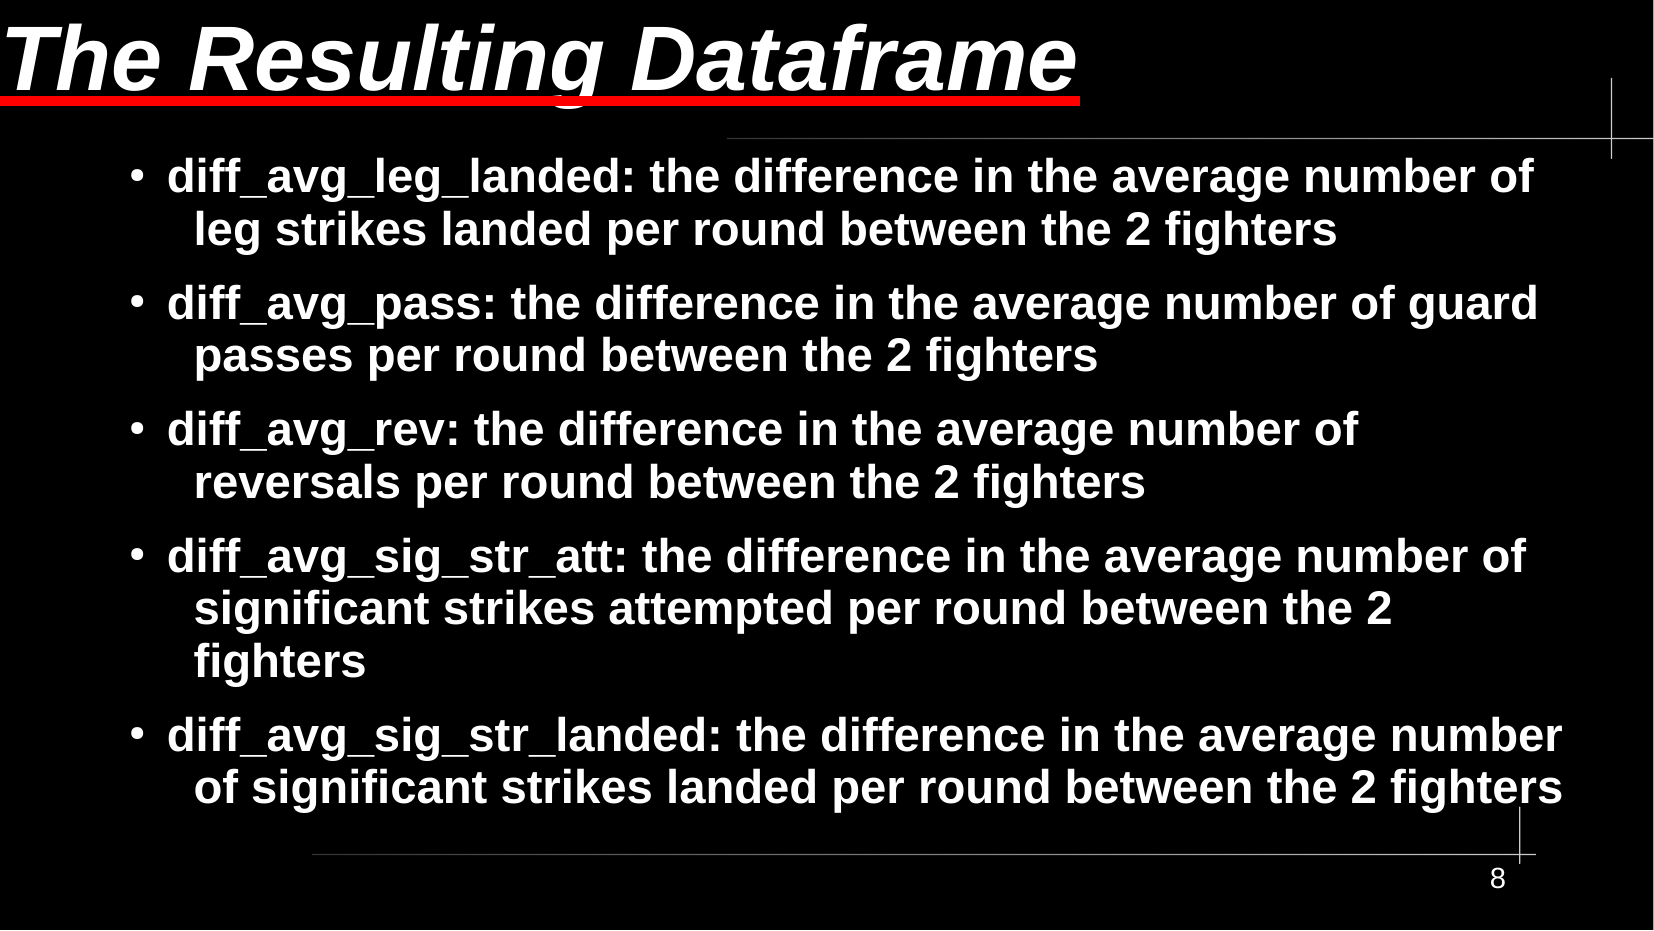

# The Resulting Dataframe
diff_avg_leg_landed: the difference in the average number of leg strikes landed per round between the 2 fighters
diff_avg_pass: the difference in the average number of guard passes per round between the 2 fighters
diff_avg_rev: the difference in the average number of reversals per round between the 2 fighters
diff_avg_sig_str_att: the difference in the average number of significant strikes attempted per round between the 2 fighters
diff_avg_sig_str_landed: the difference in the average number of significant strikes landed per round between the 2 fighters
8